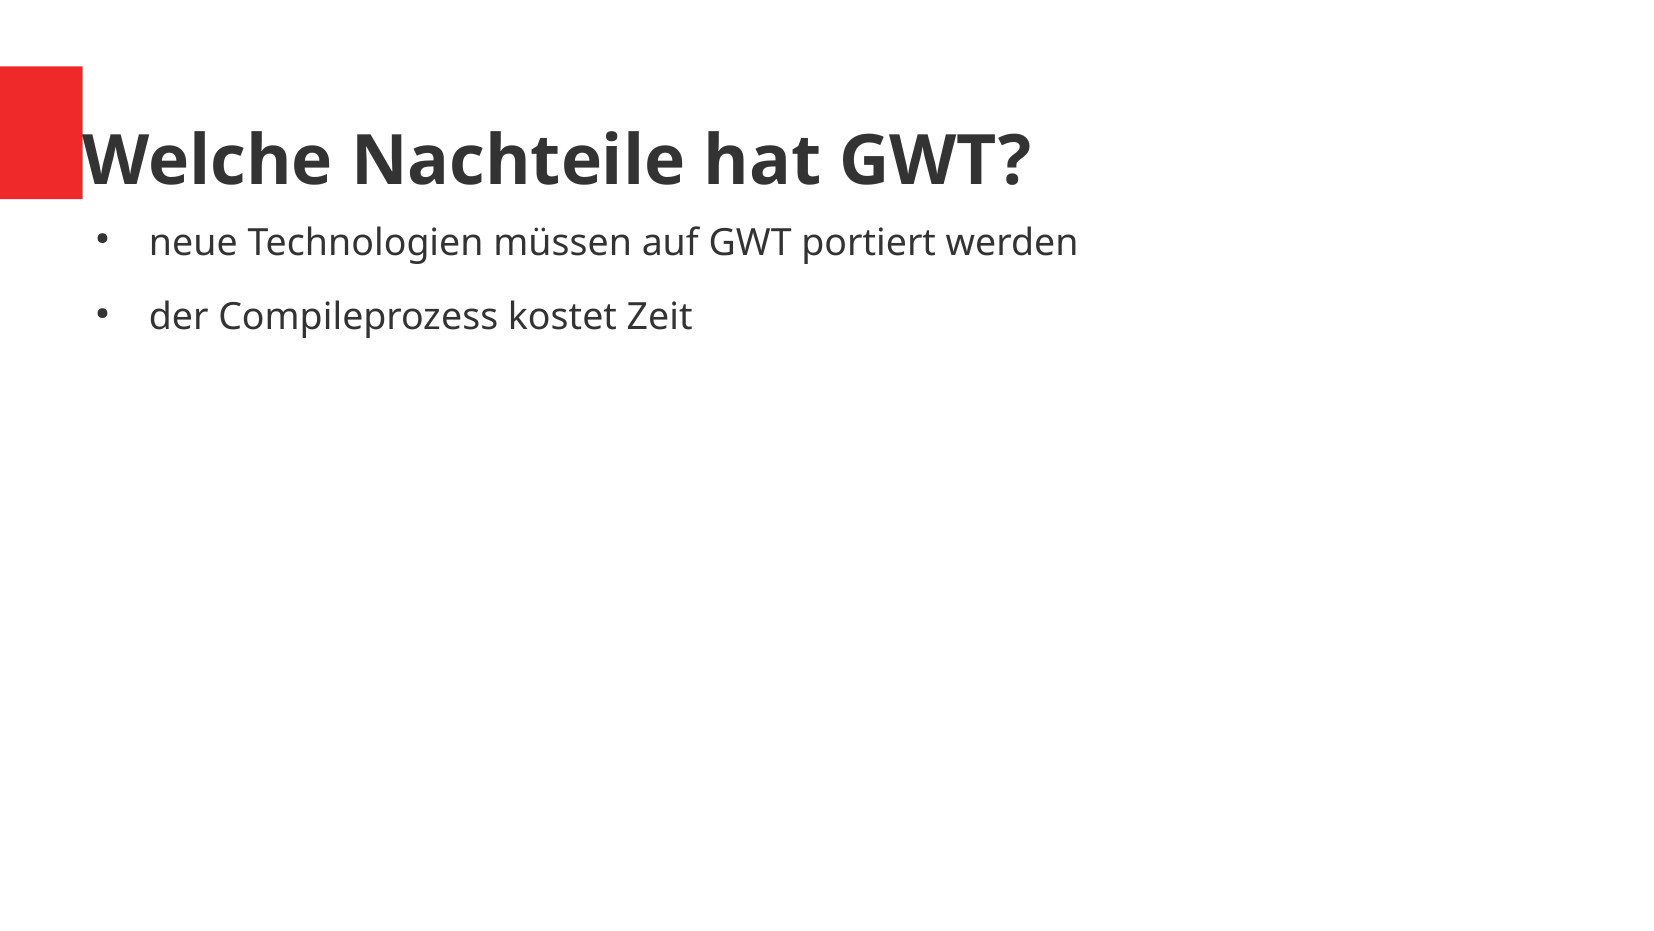

# Welche Nachteile hat GWT?
neue Technologien müssen auf GWT portiert werden
der Compileprozess kostet Zeit